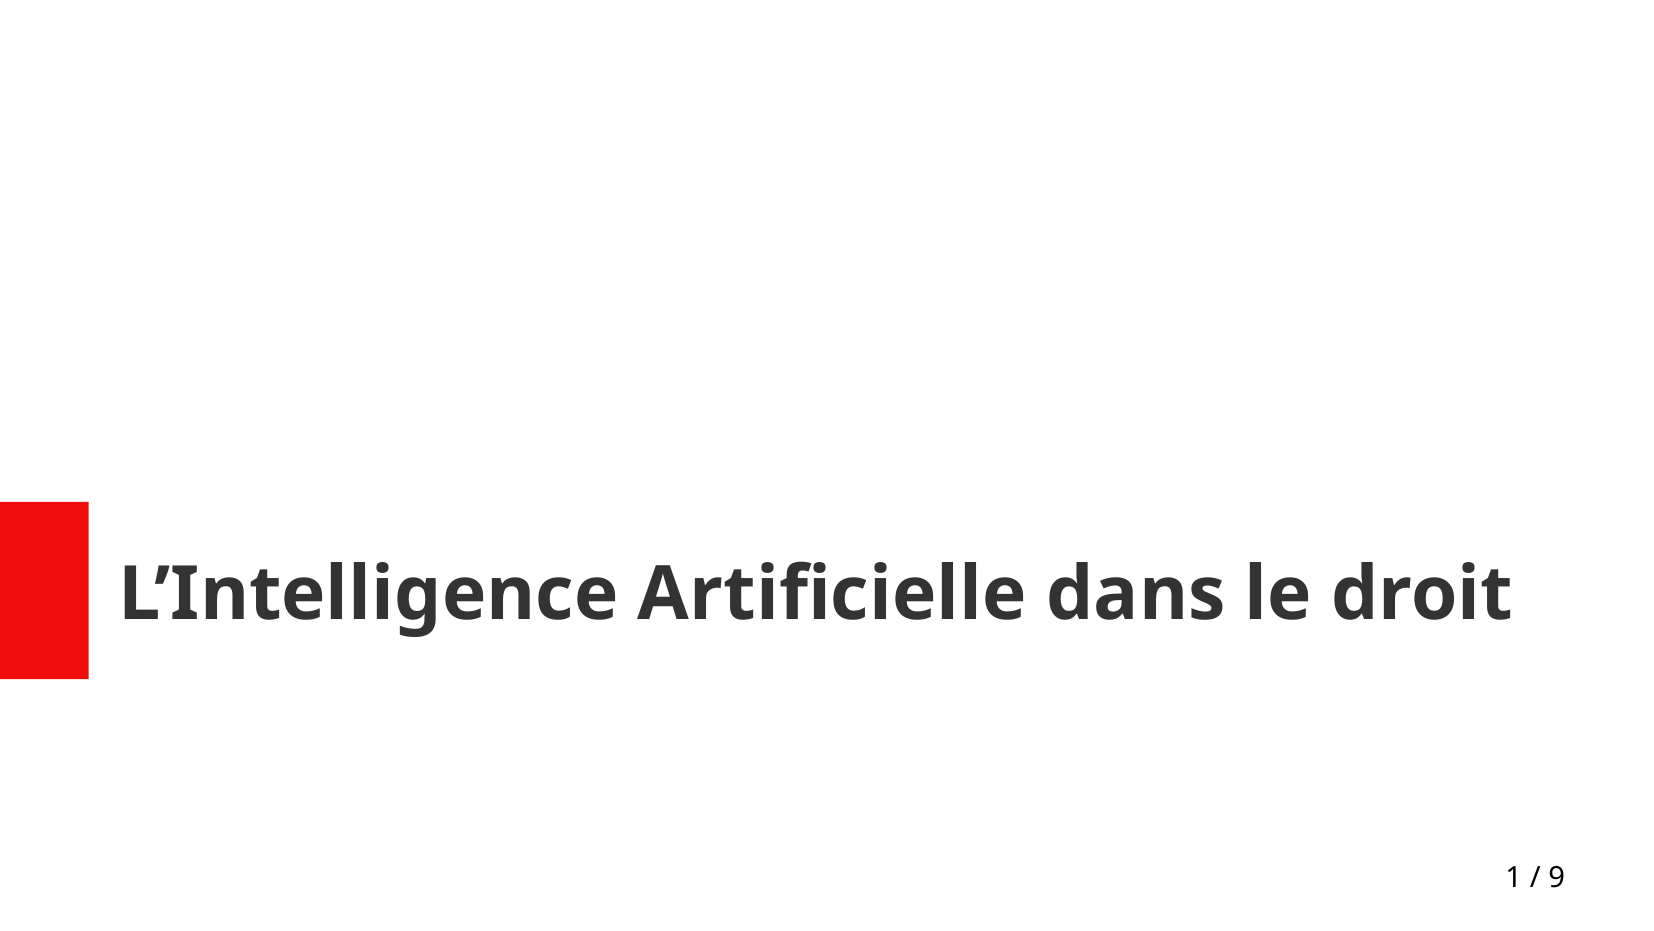

# L’Intelligence Artificielle dans le droit
1